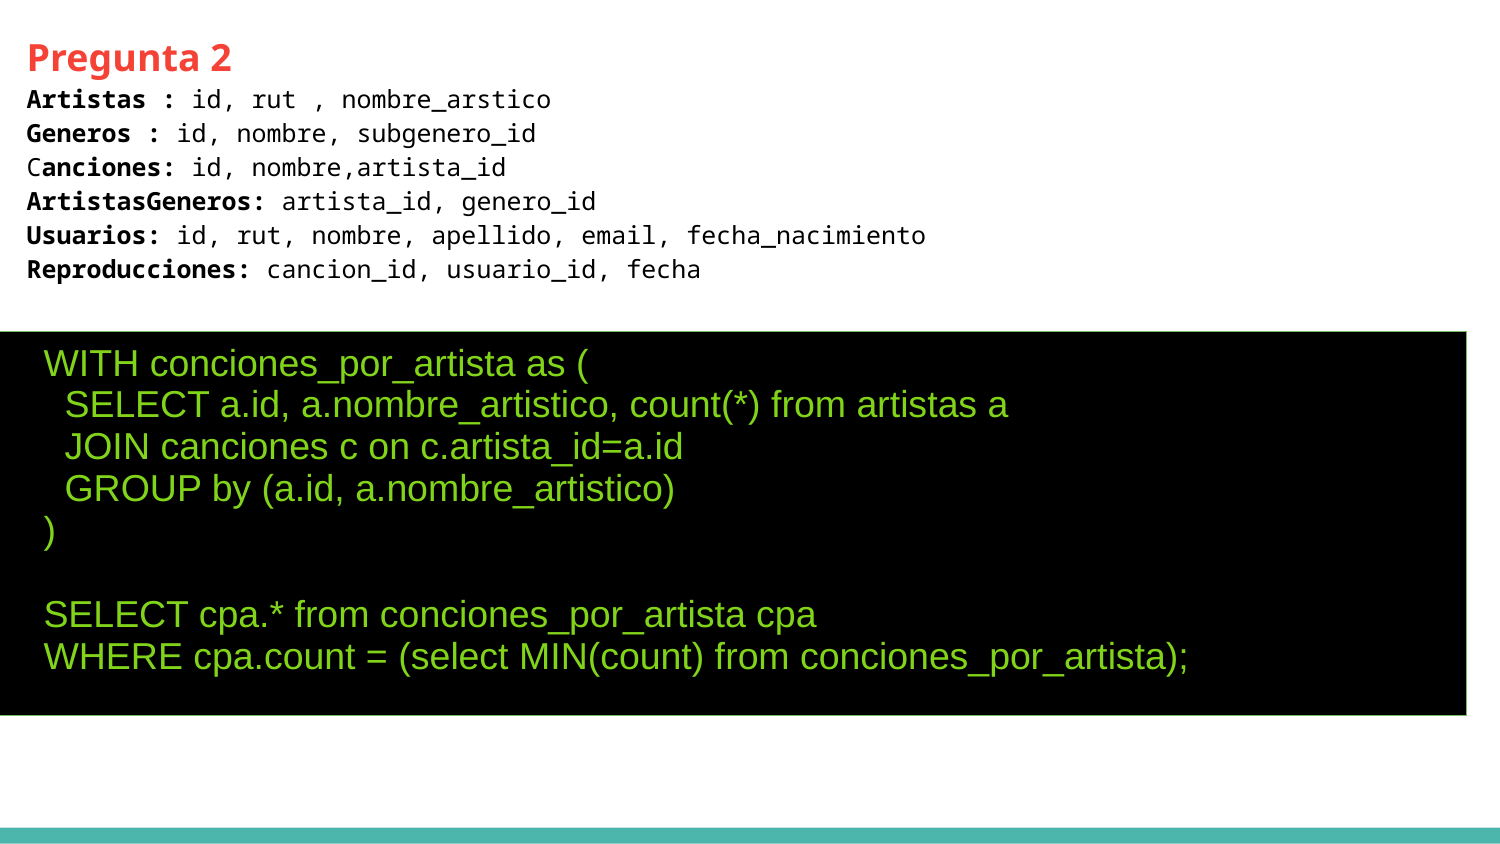

Pregunta 2
Artistas : id, rut , nombre_arstico
Generos : id, nombre, subgenero_id
Canciones: id, nombre,artista_id
ArtistasGeneros: artista_id, genero_id
Usuarios: id, rut, nombre, apellido, email, fecha_nacimiento
Reproducciones: cancion_id, usuario_id, fecha
3 - Cual es el artista con menos canciones.
| |
| --- |
WITH conciones_por_artista as (
 SELECT a.id, a.nombre_artistico, count(*) from artistas a
 JOIN canciones c on c.artista_id=a.id
 GROUP by (a.id, a.nombre_artistico)
)
SELECT cpa.* from conciones_por_artista cpa
WHERE cpa.count = (select MIN(count) from conciones_por_artista);